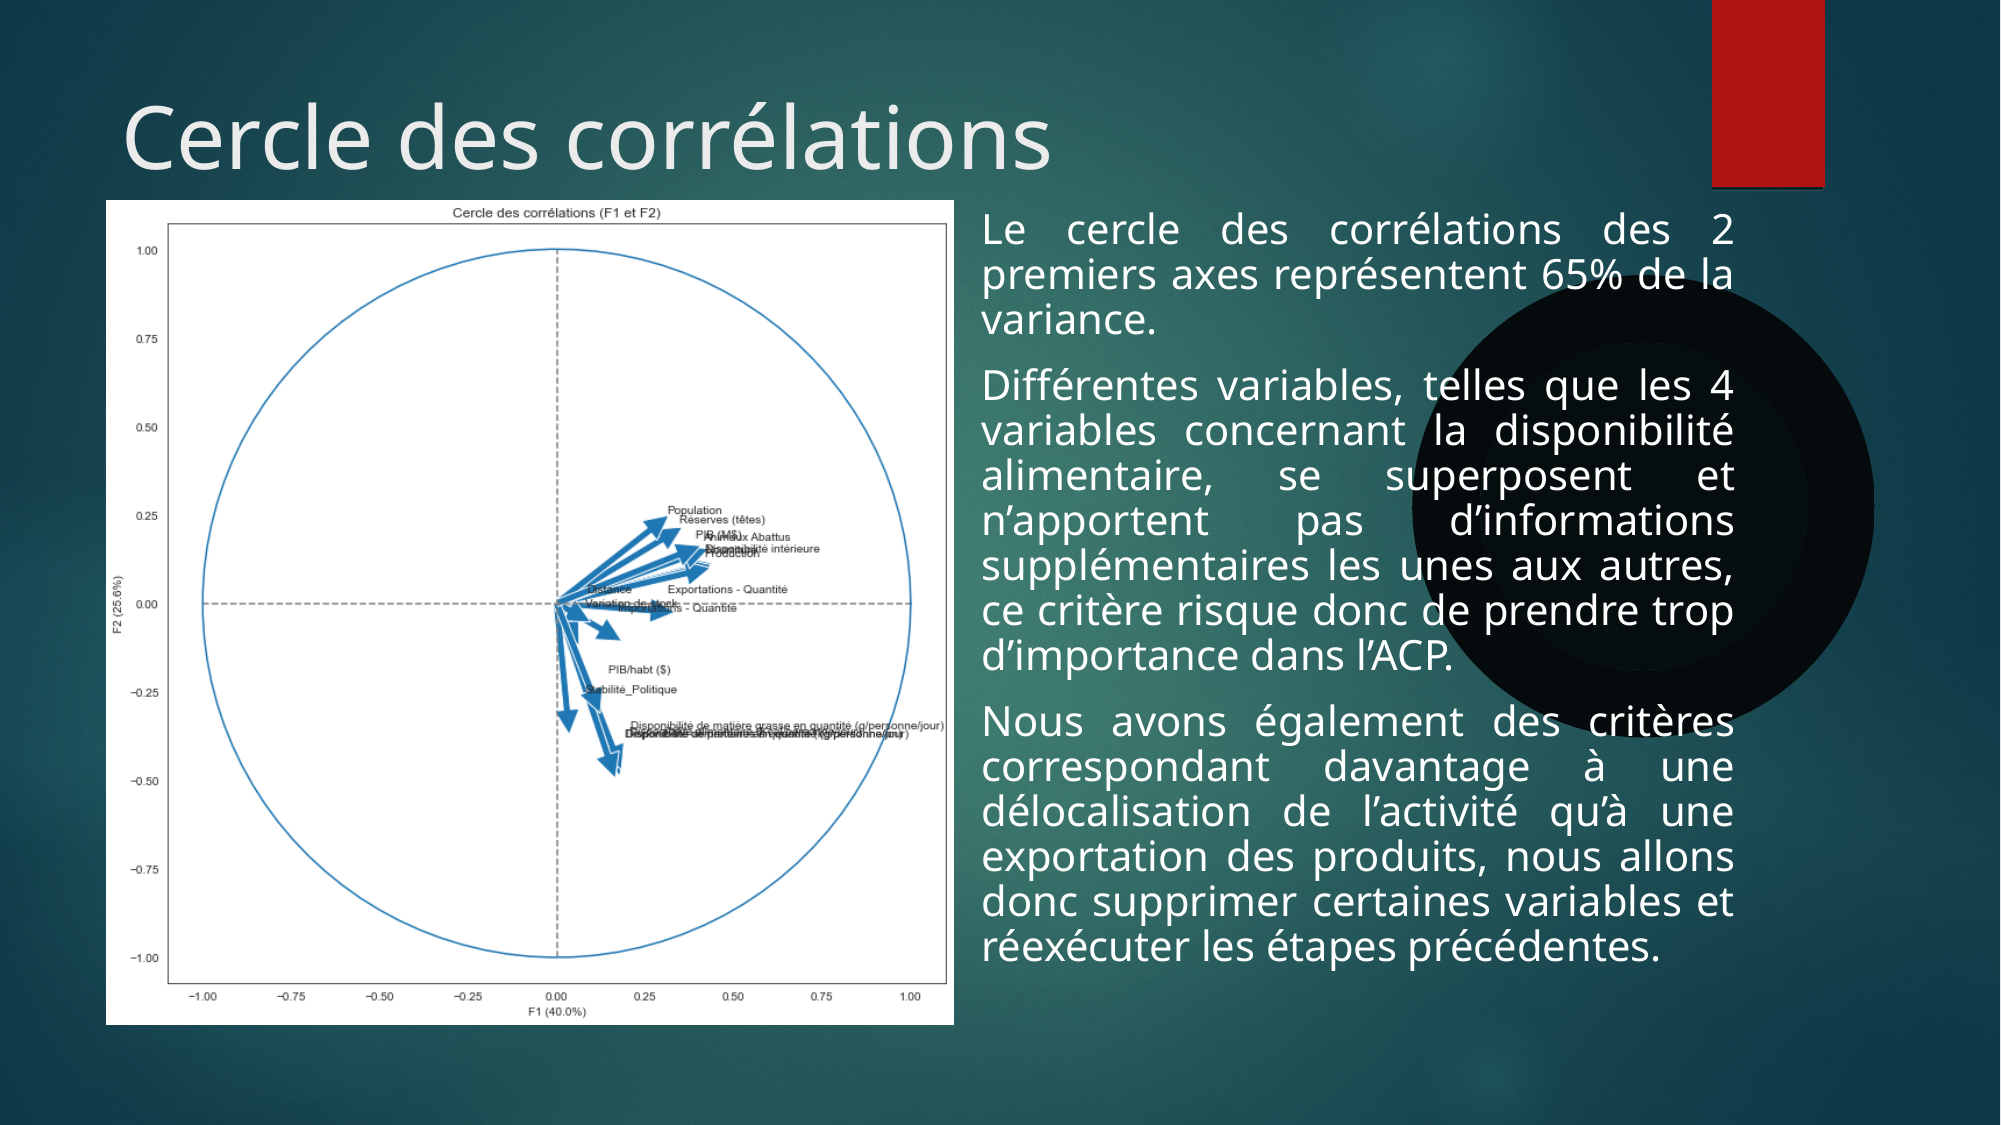

# Cercle des corrélations
Le cercle des corrélations des 2 premiers axes représentent 65% de la variance.
Différentes variables, telles que les 4 variables concernant la disponibilité alimentaire, se superposent et n’apportent pas d’informations supplémentaires les unes aux autres, ce critère risque donc de prendre trop d’importance dans l’ACP.
Nous avons également des critères correspondant davantage à une délocalisation de l’activité qu’à une exportation des produits, nous allons donc supprimer certaines variables et réexécuter les étapes précédentes.